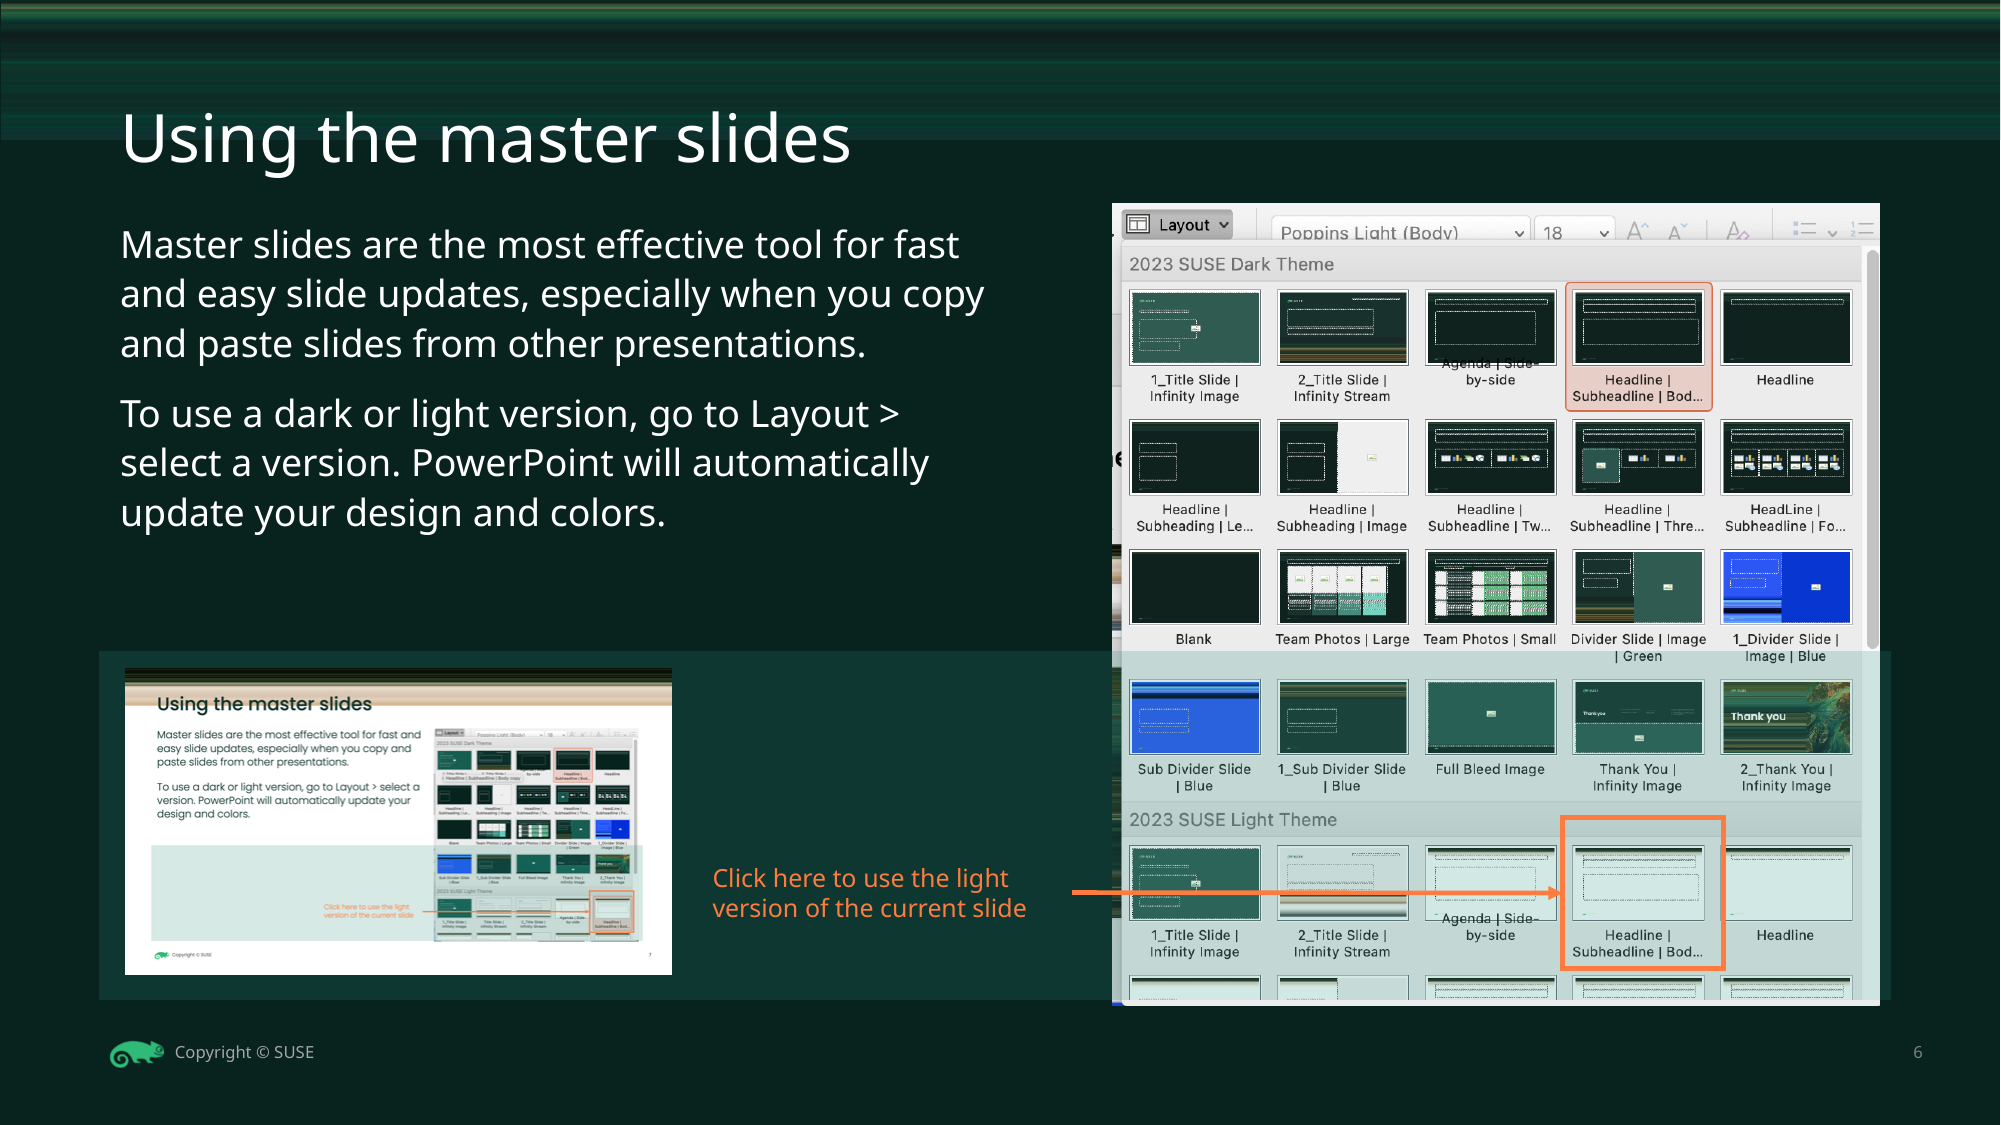

Using the master slides
# Master slides are the most effective tool for fast and easy slide updates, especially when you copy and paste slides from other presentations.
To use a dark or light version, go to Layout > select a version. PowerPoint will automatically update your design and colors.
Click here to use the light version of the current slide
6